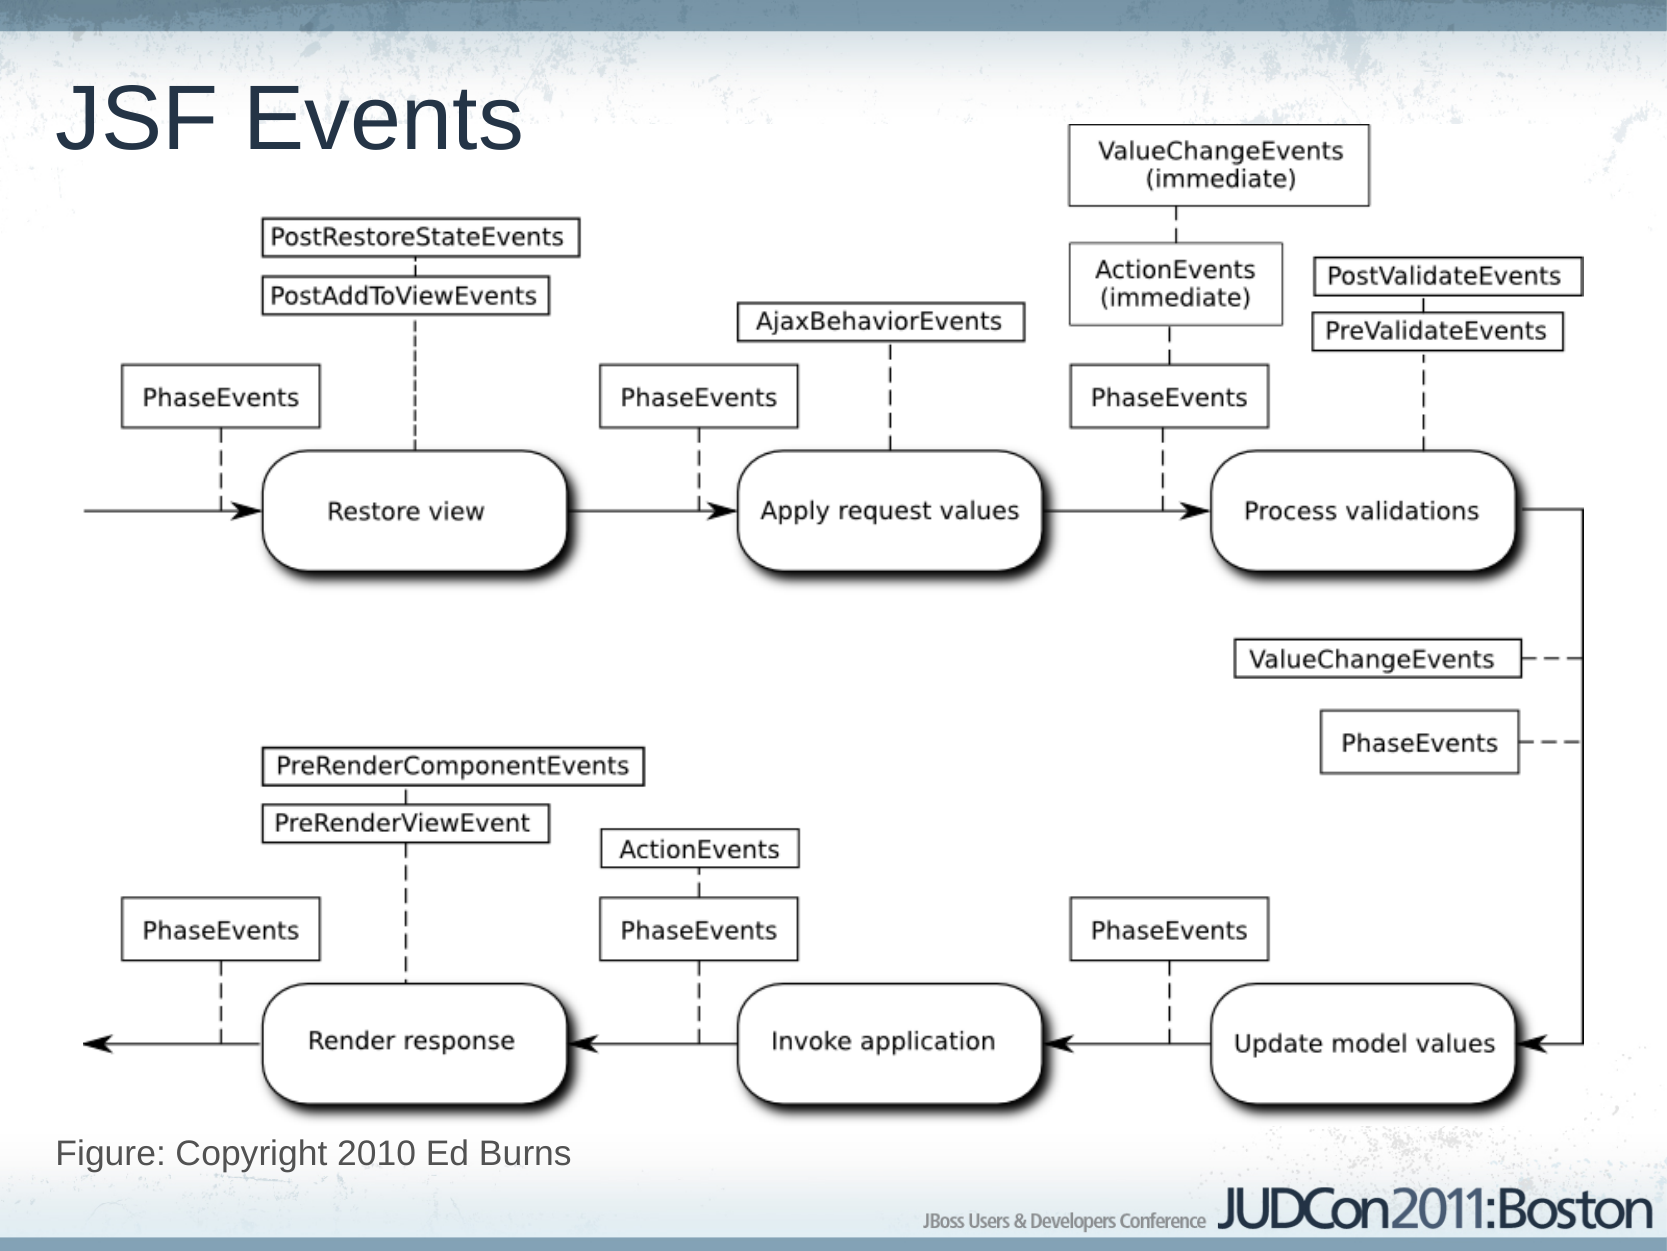

# JSF Events
Figure: Copyright 2010 Ed Burns